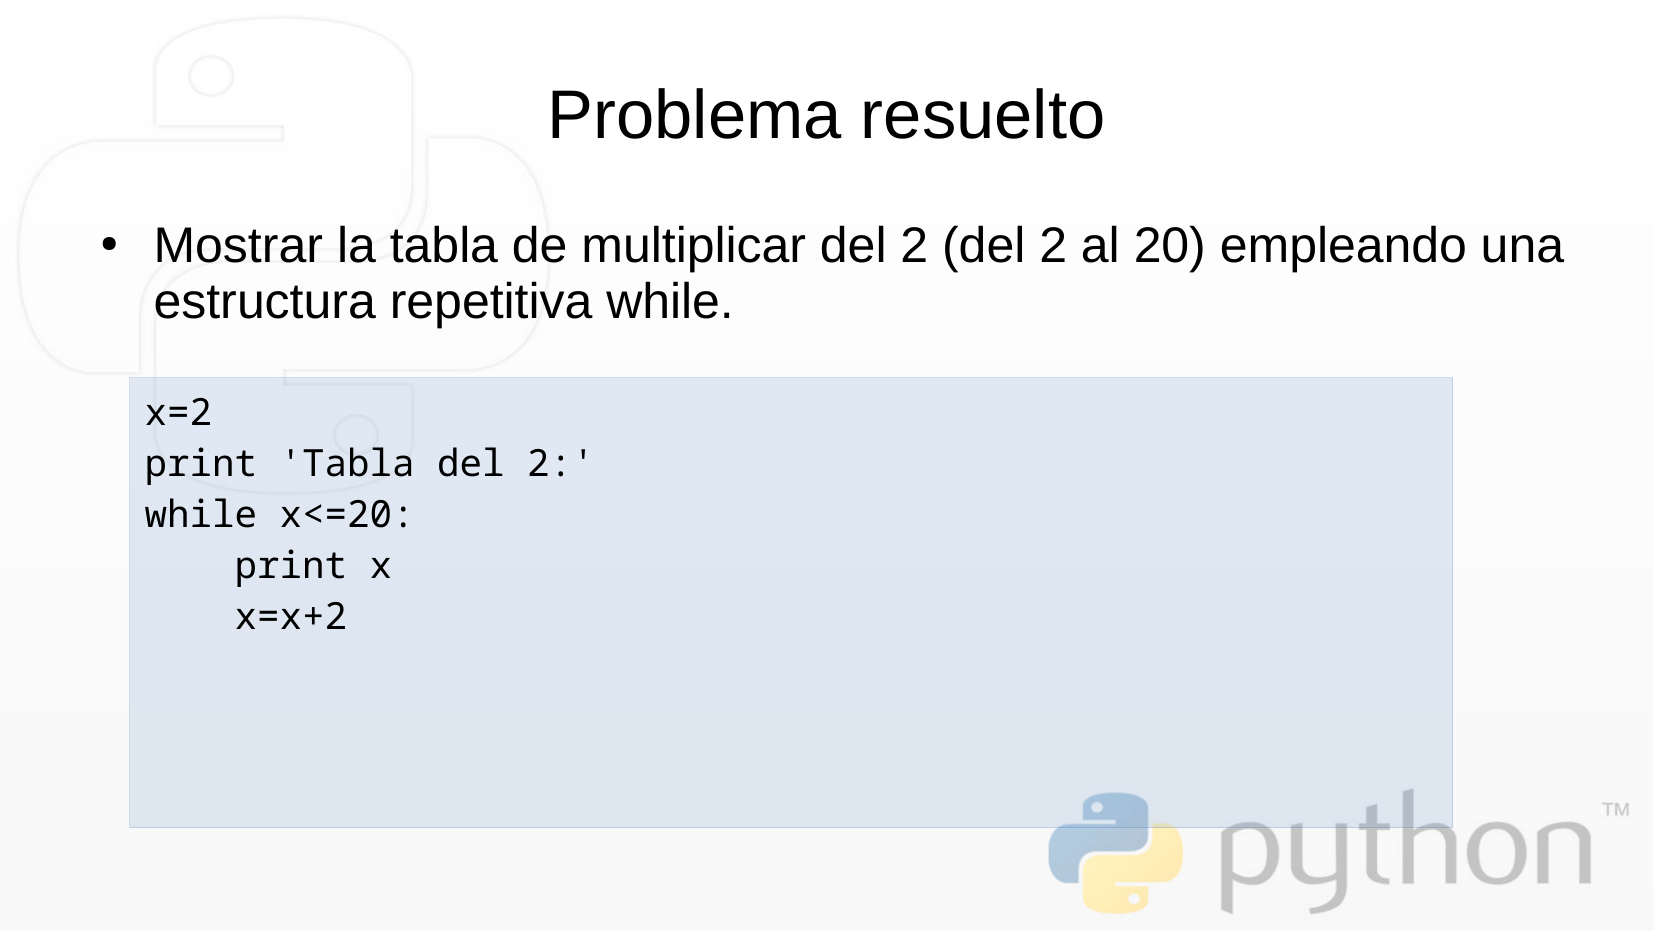

# Problema resuelto
Mostrar la tabla de multiplicar del 2 (del 2 al 20) empleando una estructura repetitiva while.
x=2
print 'Tabla del 2:'
while x<=20:
 print x
 x=x+2